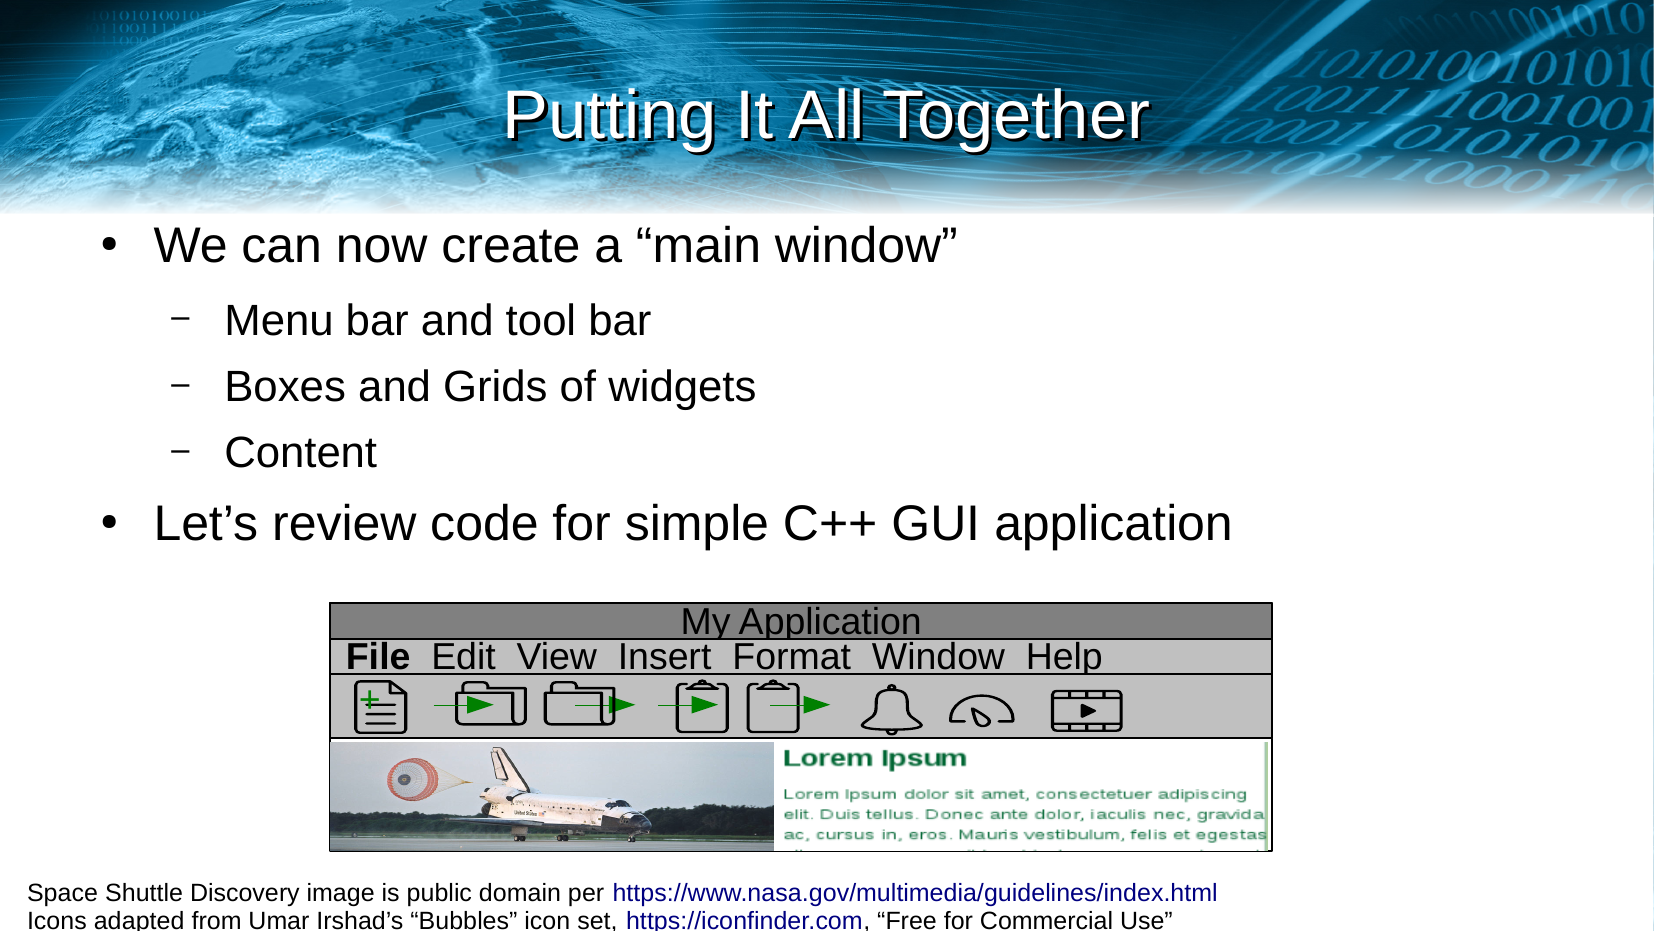

# Putting It All Together
We can now create a “main window”
Menu bar and tool bar
Boxes and Grids of widgets
Content
Let’s review code for simple C++ GUI application
My Application
File Edit View Insert Format Window Help
+
Space Shuttle Discovery image is public domain per https://www.nasa.gov/multimedia/guidelines/index.html
Icons adapted from Umar Irshad’s “Bubbles” icon set, https://iconfinder.com, “Free for Commercial Use”